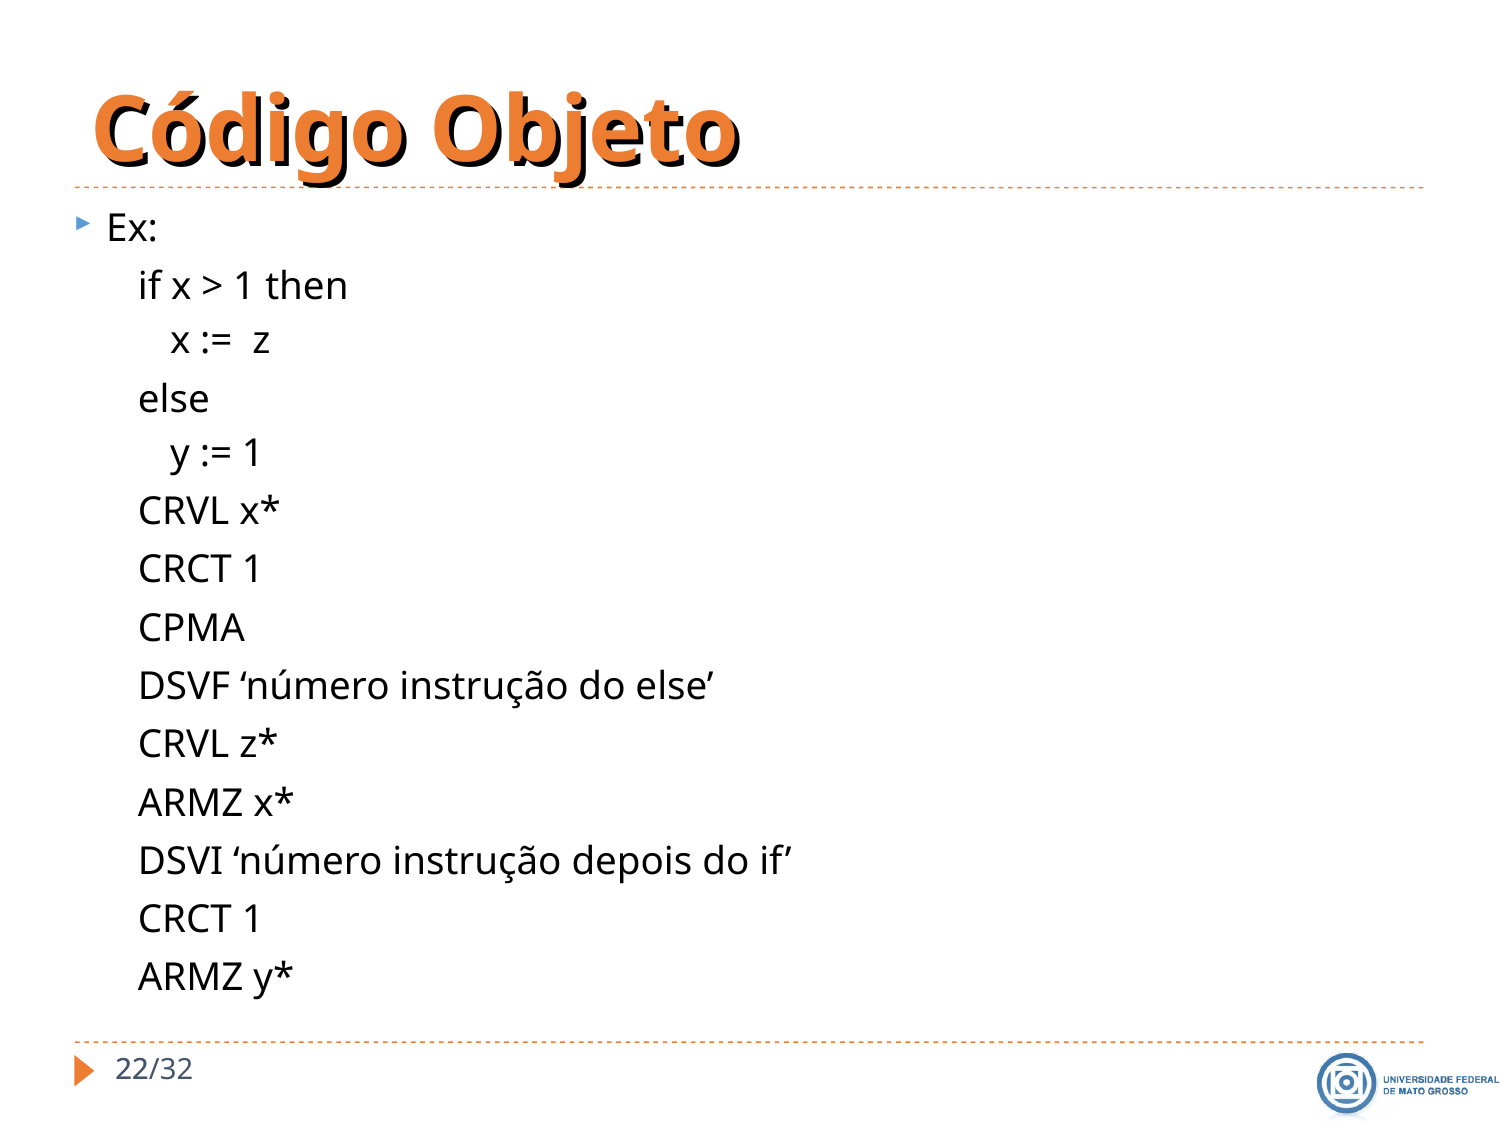

# Código Objeto
Ex:
if x > 1 then
x := z
else
y := 1
CRVL x*
CRCT 1
CPMA
DSVF ‘número instrução do else’
CRVL z*
ARMZ x*
DSVI ‘número instrução depois do if’
CRCT 1
ARMZ y*
22